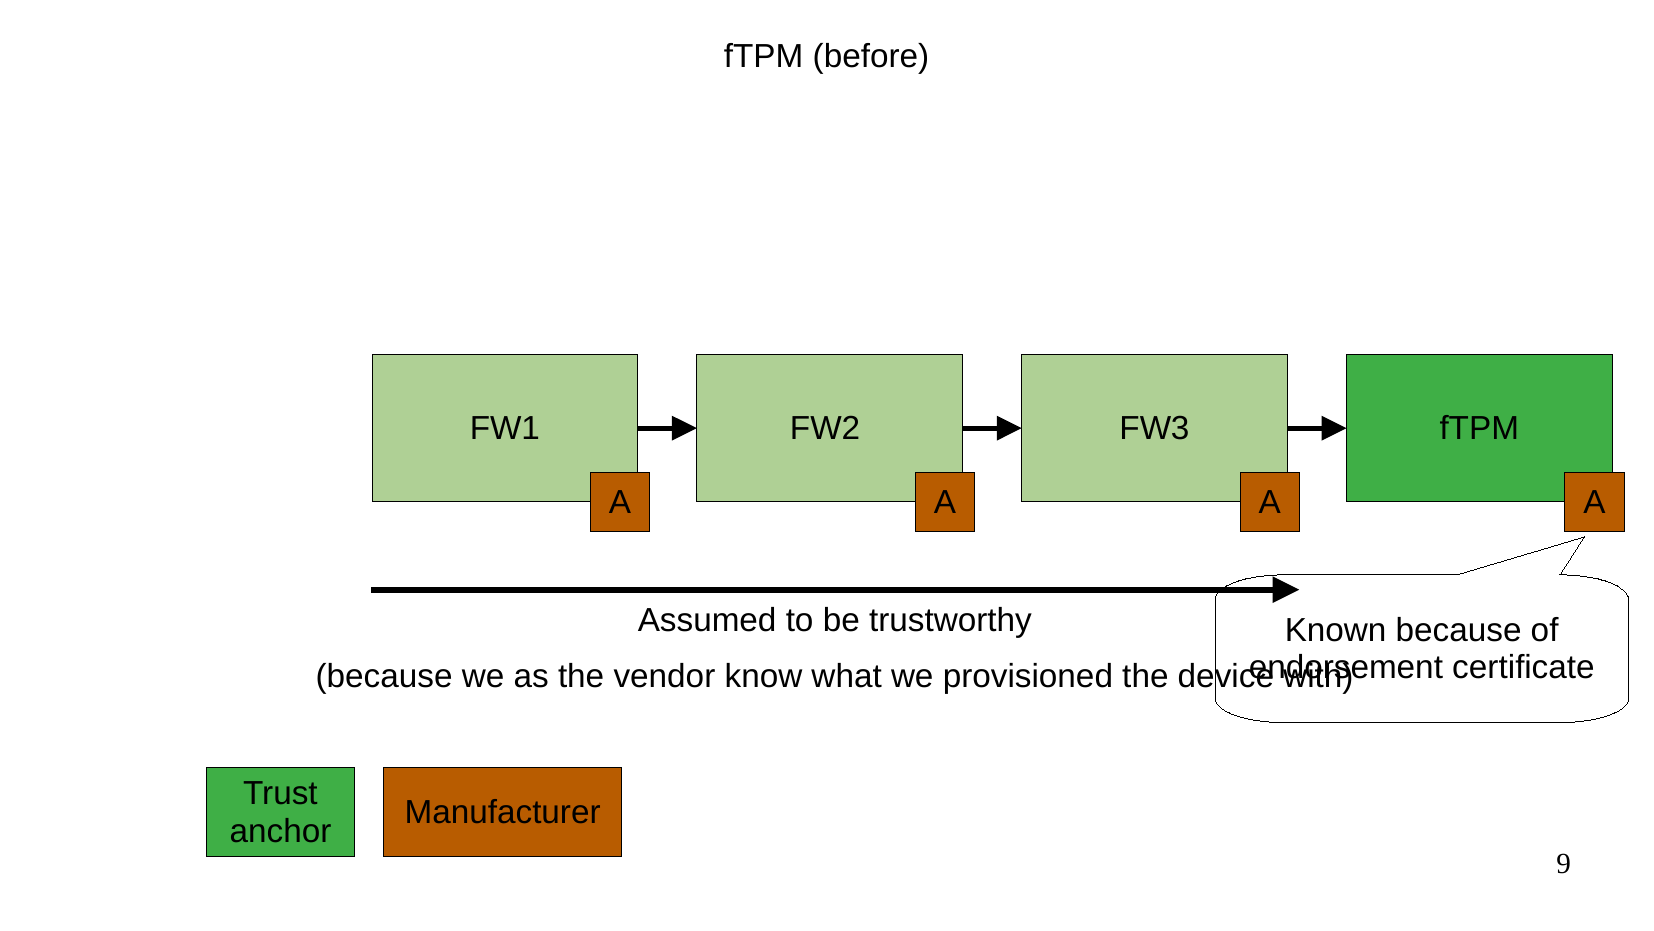

fTPM (before)
FW1
FW2
FW3
fTPM
A
A
A
A
Known because of endorsement certificate
Assumed to be trustworthy
(because we as the vendor know what we provisioned the device with)
Trust anchor
Manufacturer
9